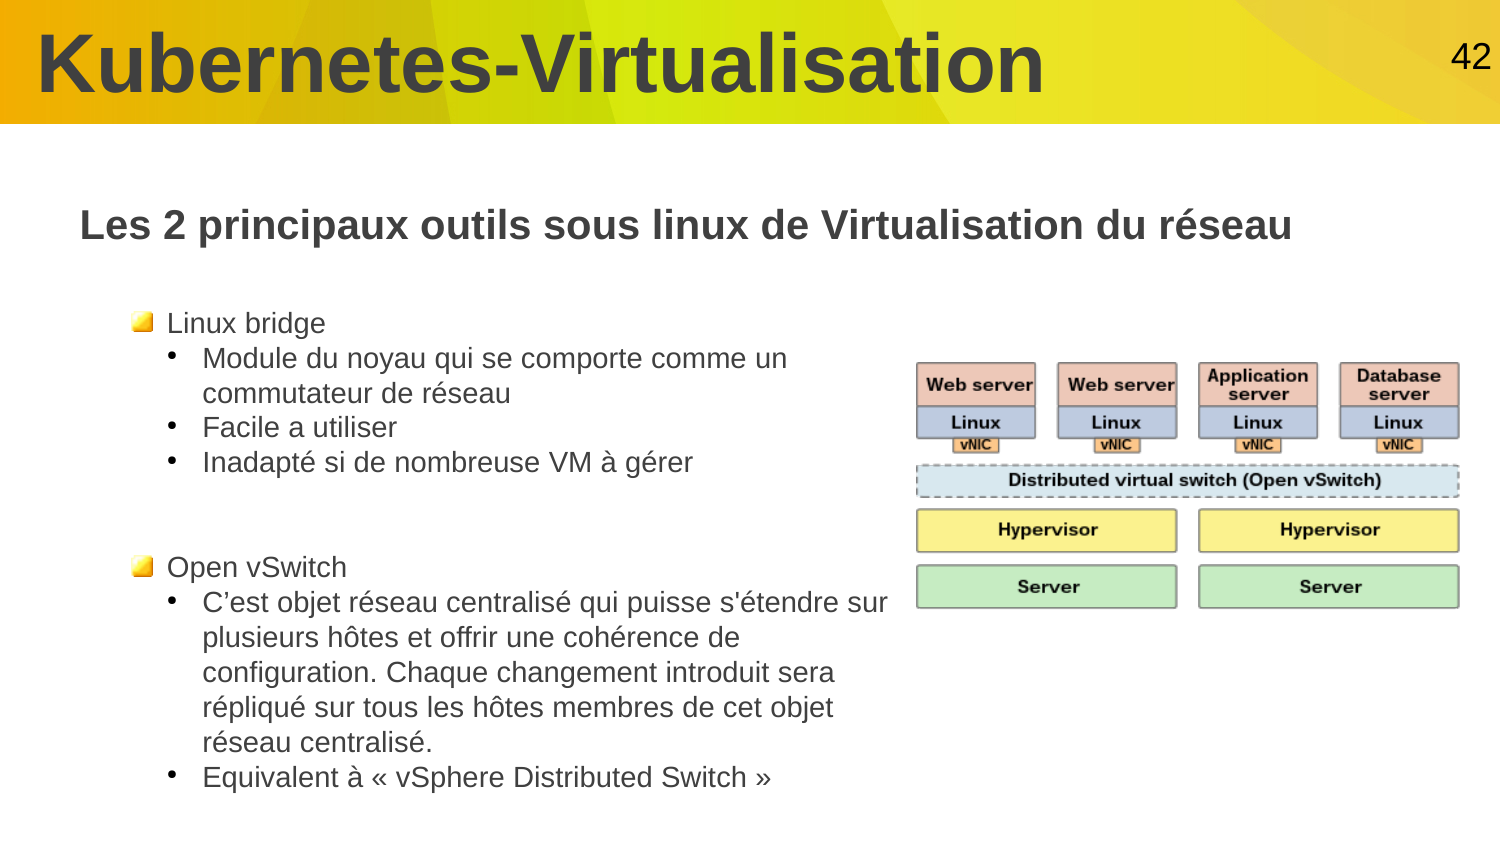

Kubernetes-Virtualisation
Les 2 principaux outils sous linux de Virtualisation du réseau
Linux bridge
Module du noyau qui se comporte comme un commutateur de réseau
Facile a utiliser
Inadapté si de nombreuse VM à gérer
Open vSwitch
C’est objet réseau centralisé qui puisse s'étendre sur plusieurs hôtes et offrir une cohérence de configuration. Chaque changement introduit sera répliqué sur tous les hôtes membres de cet objet réseau centralisé.
Equivalent à « vSphere Distributed Switch »